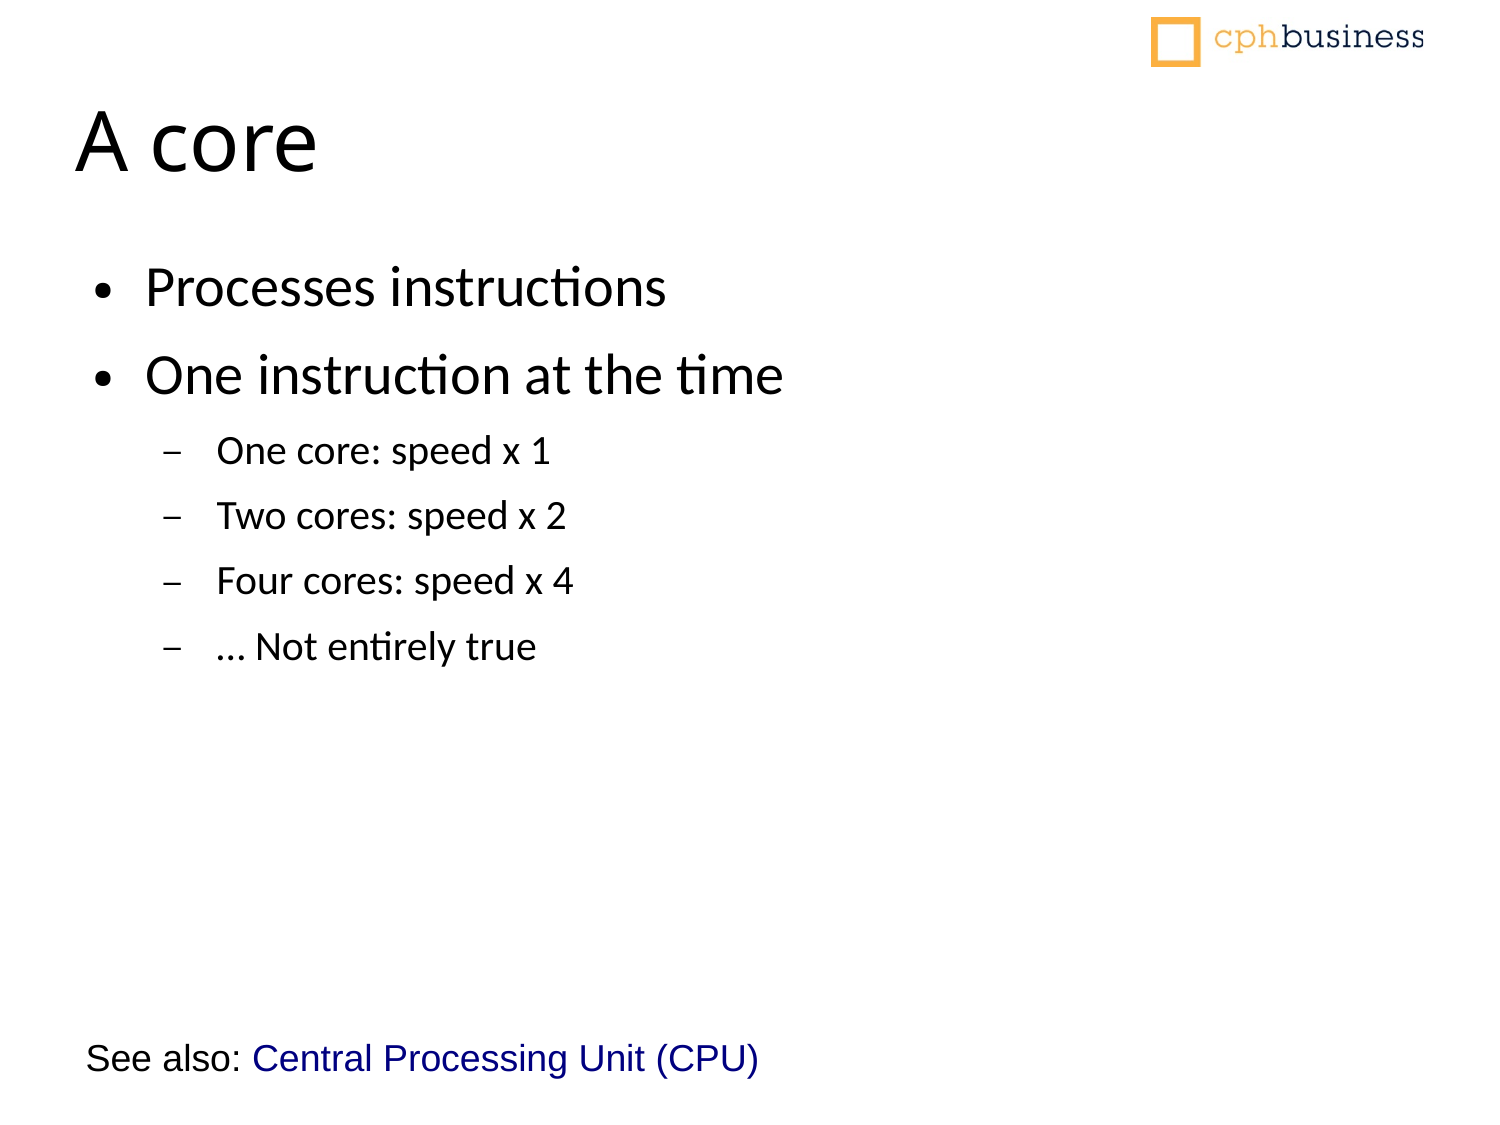

# A core
Processes instructions
One instruction at the time
One core: speed x 1
Two cores: speed x 2
Four cores: speed x 4
… Not entirely true
See also: Central Processing Unit (CPU)